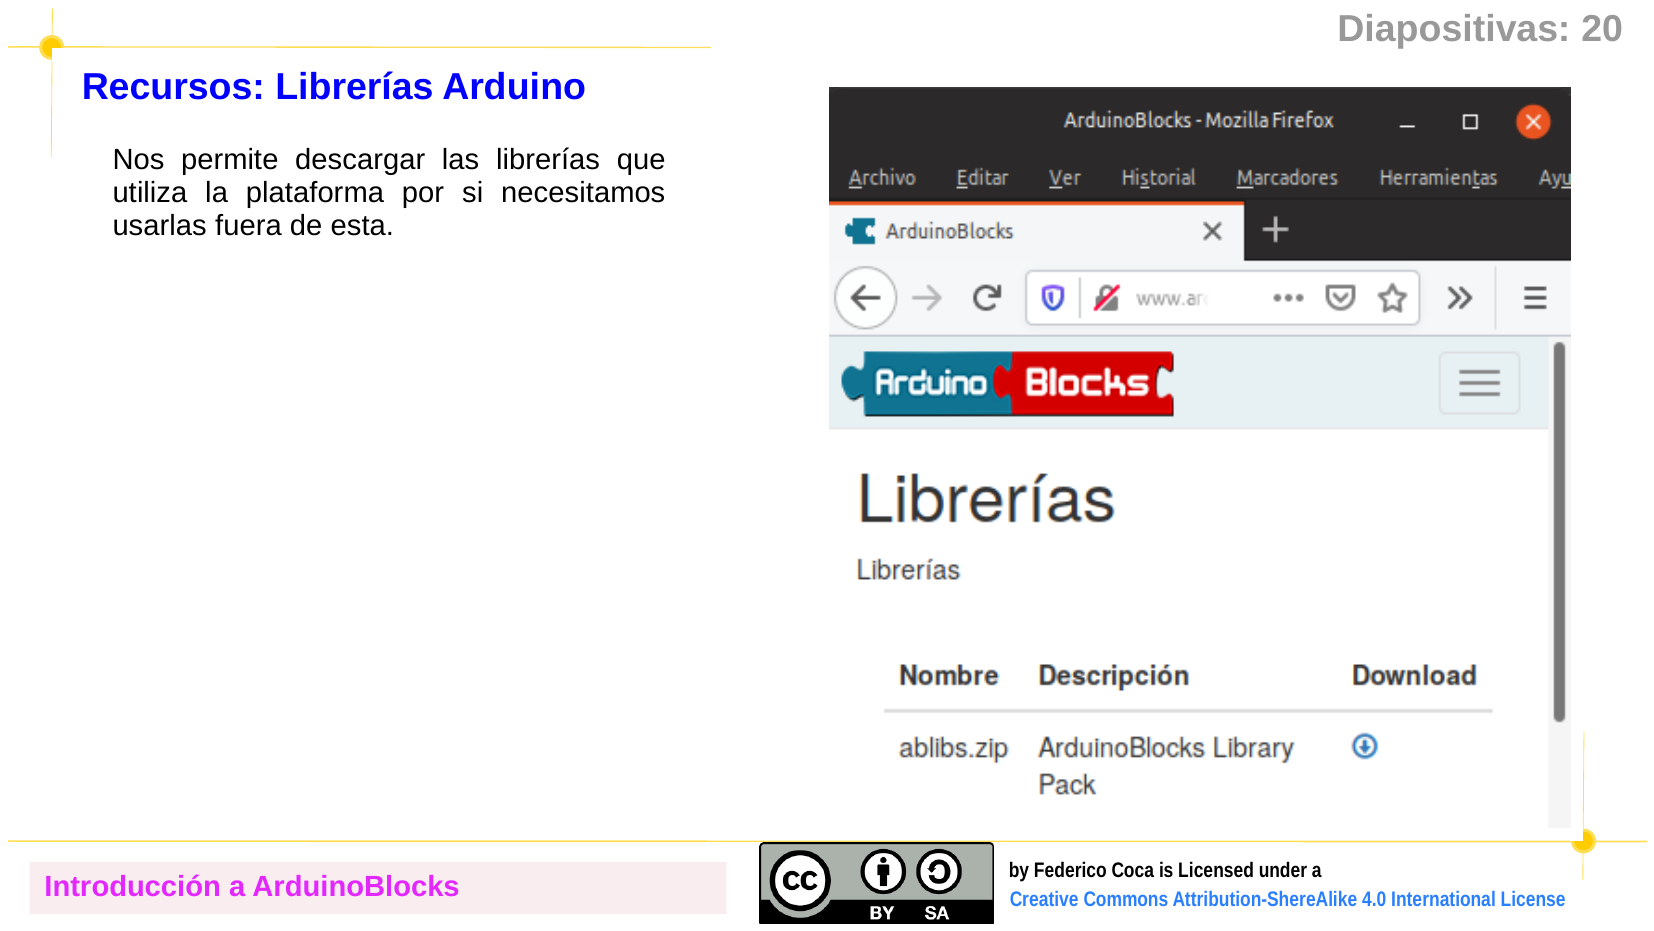

Diapositivas: 20
Recursos: Librerías Arduino
Nos permite descargar las librerías que utiliza la plataforma por si necesitamos usarlas fuera de esta.
Introducción a ArduinoBlocks